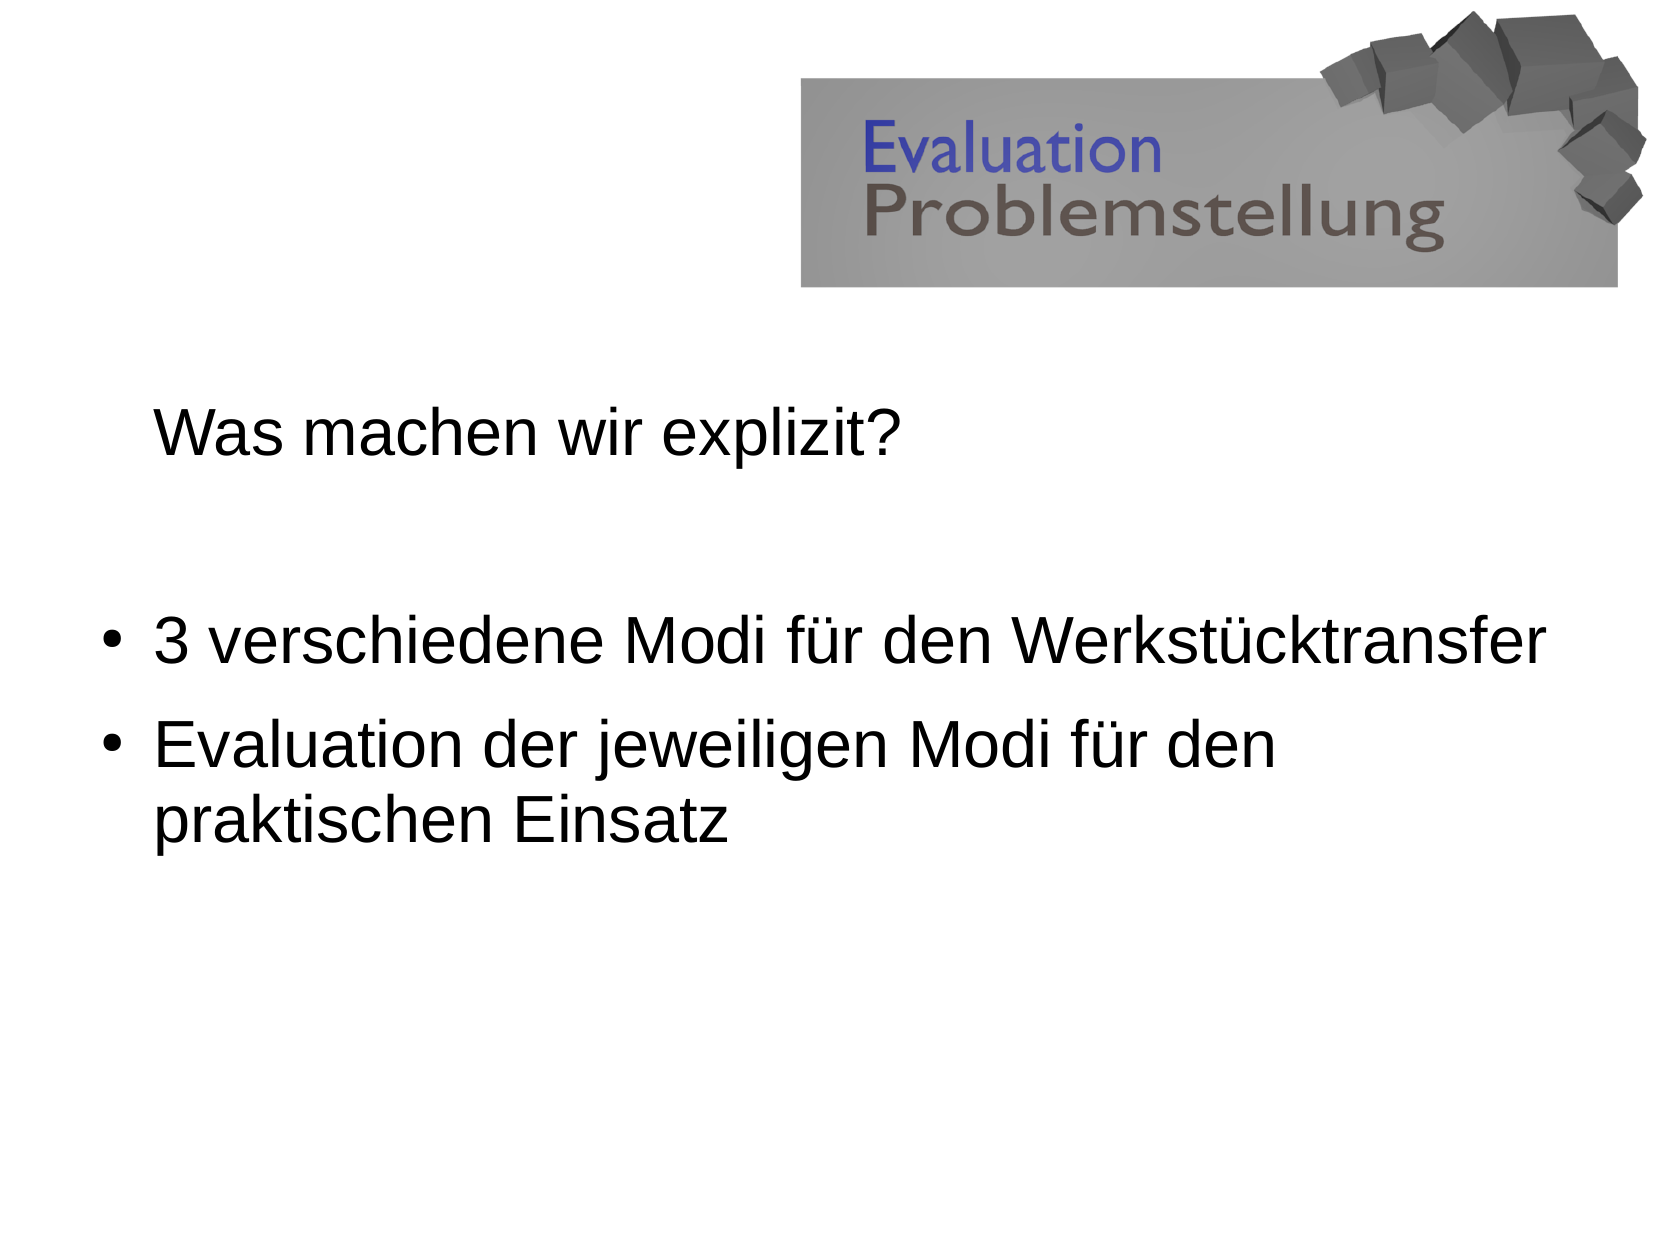

# Was machen wir explizit?
3 verschiedene Modi für den Werkstücktransfer
Evaluation der jeweiligen Modi für den praktischen Einsatz